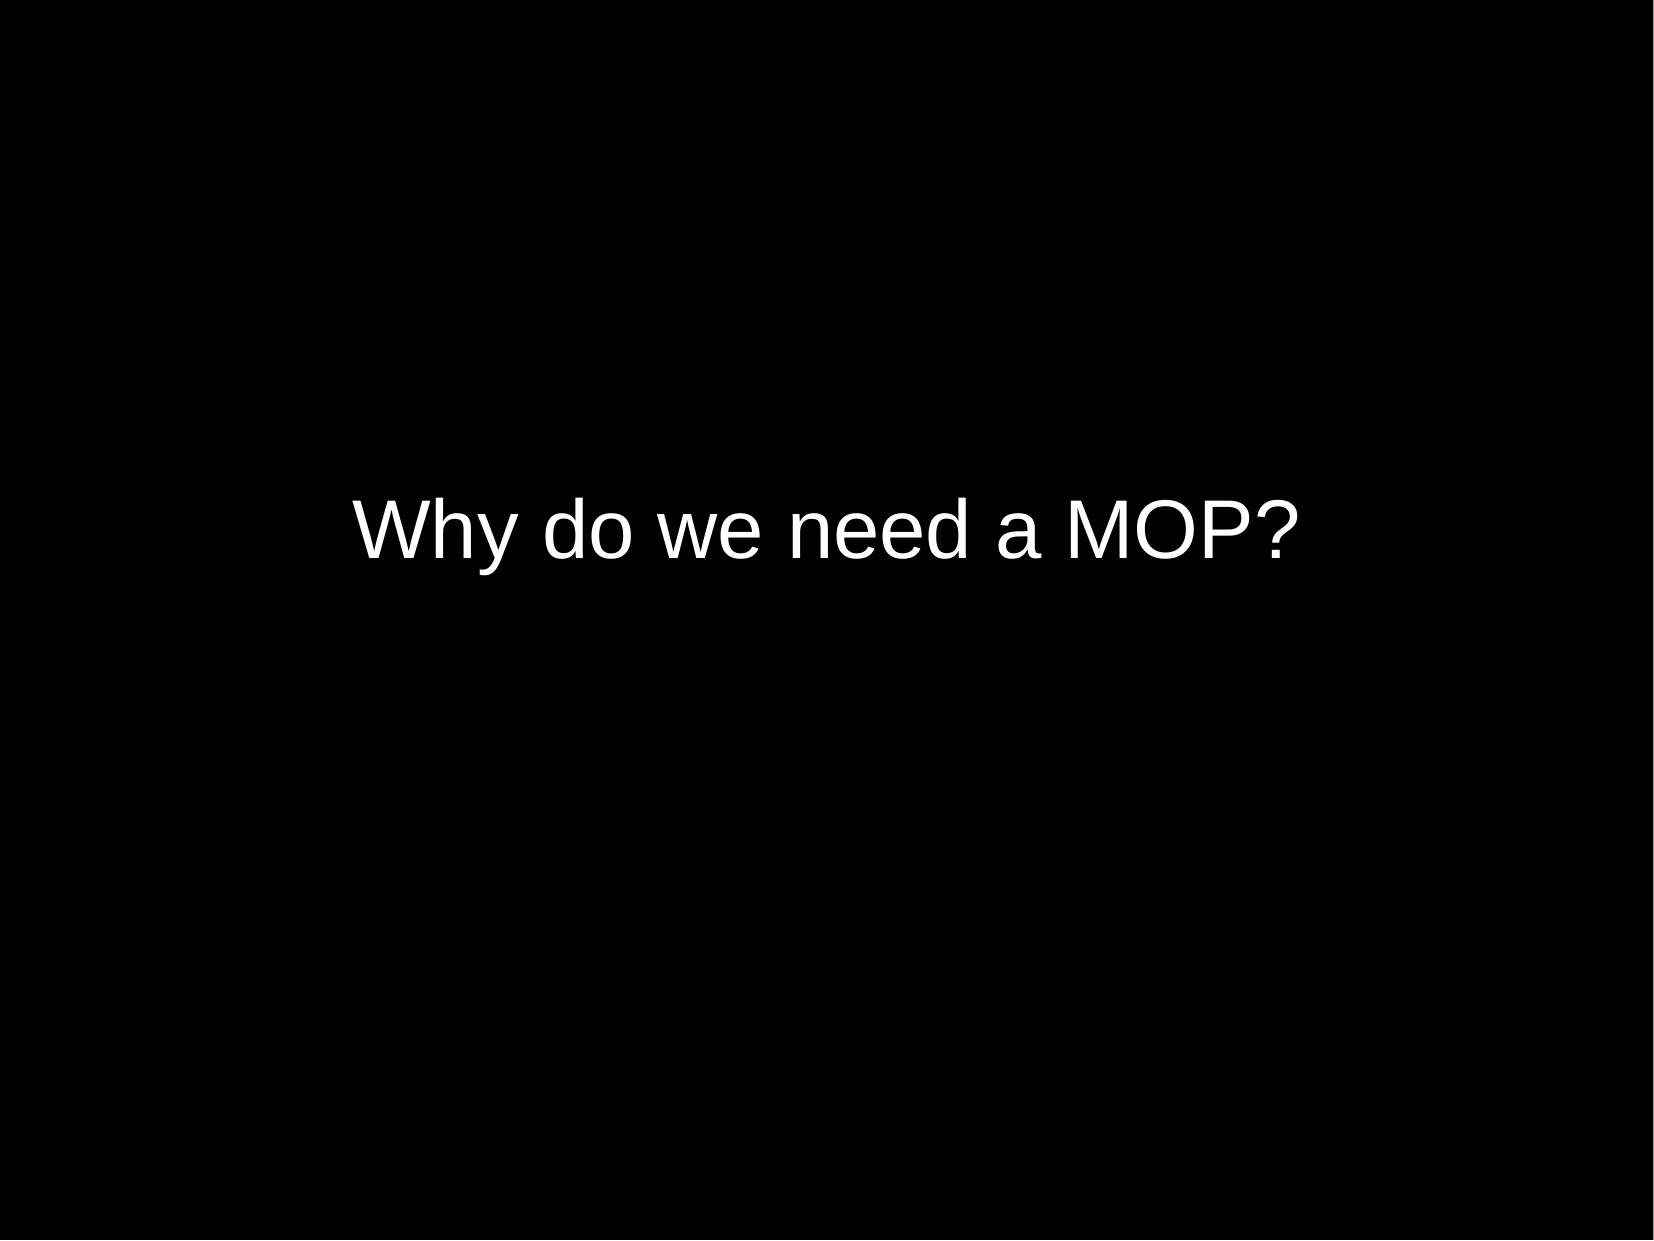

# Why do we need a MOP?